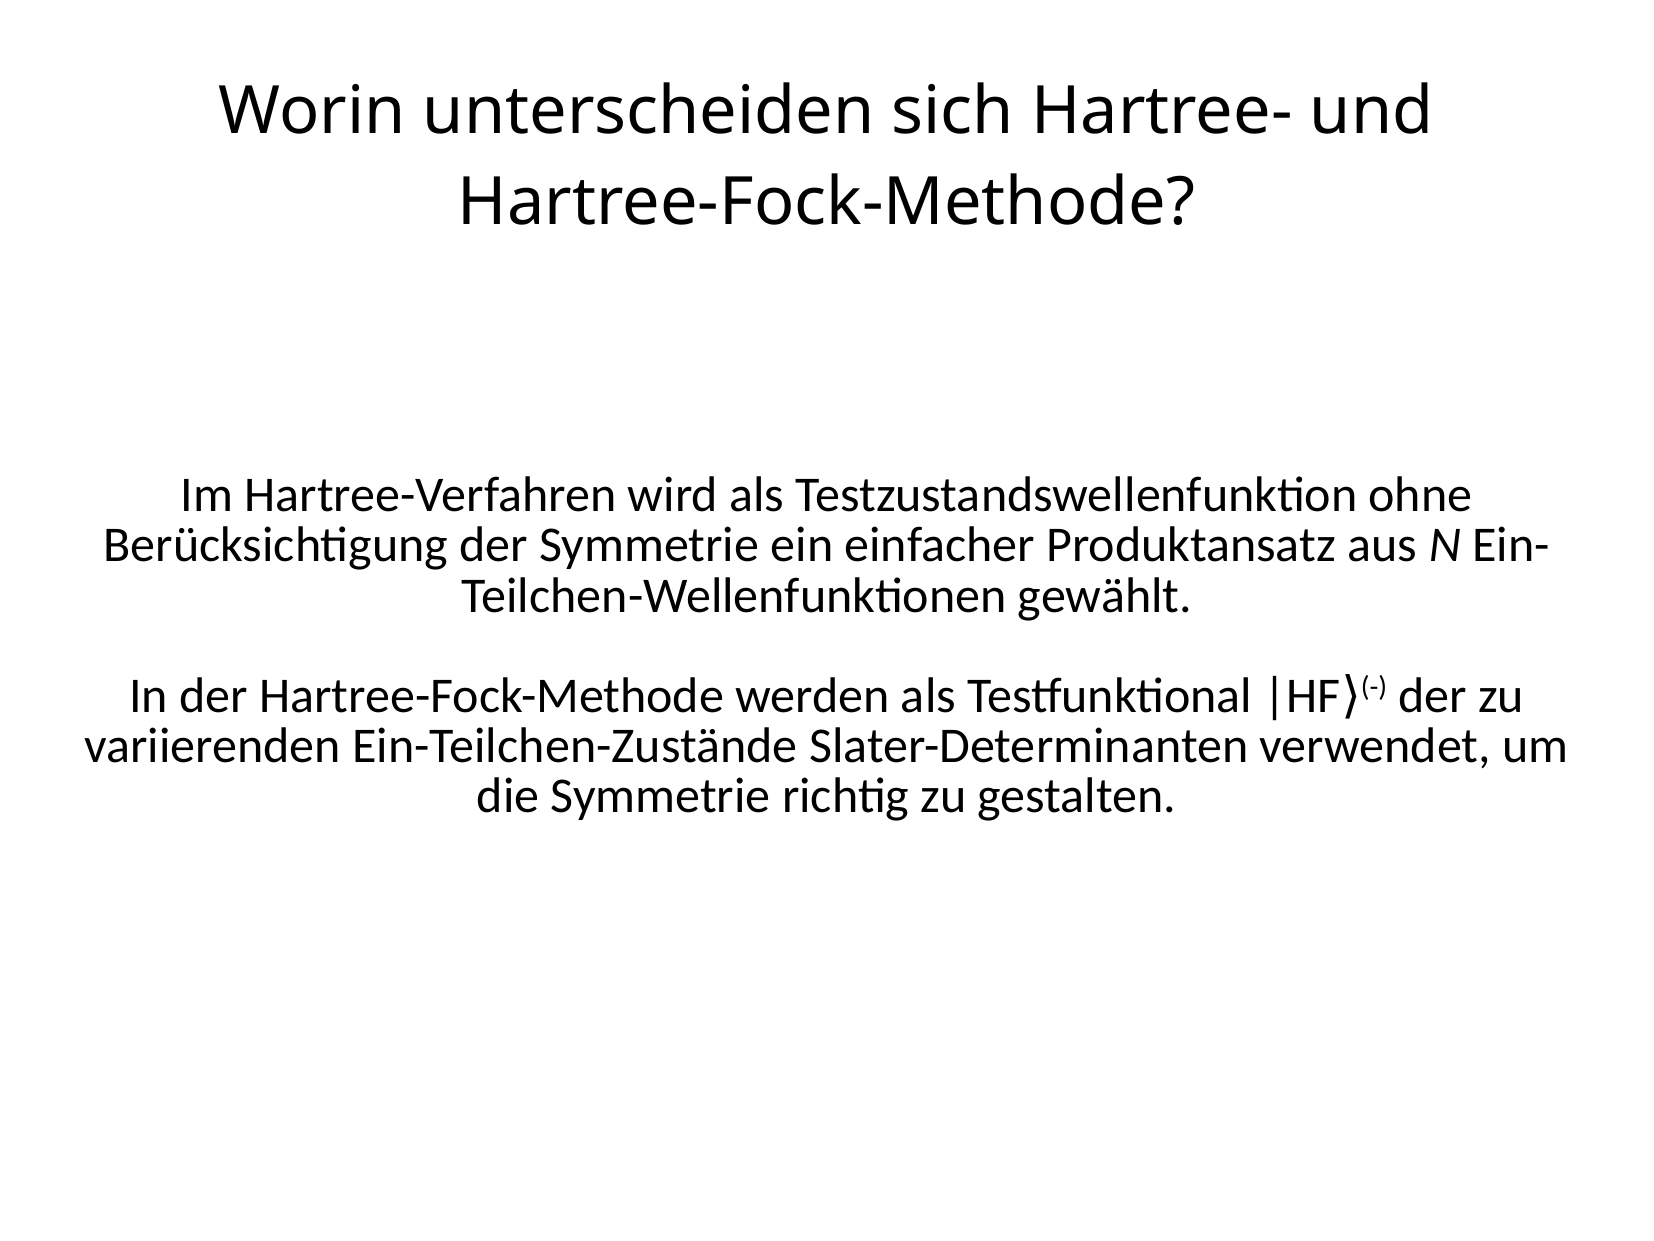

# Worin unterscheiden sich Hartree- und Hartree-Fock-Methode?
Im Hartree-Verfahren wird als Testzustandswellenfunktion ohne Berücksichtigung der Symmetrie ein einfacher Produktansatz aus N Ein-Teilchen-Wellenfunktionen gewählt.
In der Hartree-Fock-Methode werden als Testfunktional |HF⟩(-) der zu variierenden Ein-Teilchen-Zustände Slater-Determinanten verwendet, um die Symmetrie richtig zu gestalten.